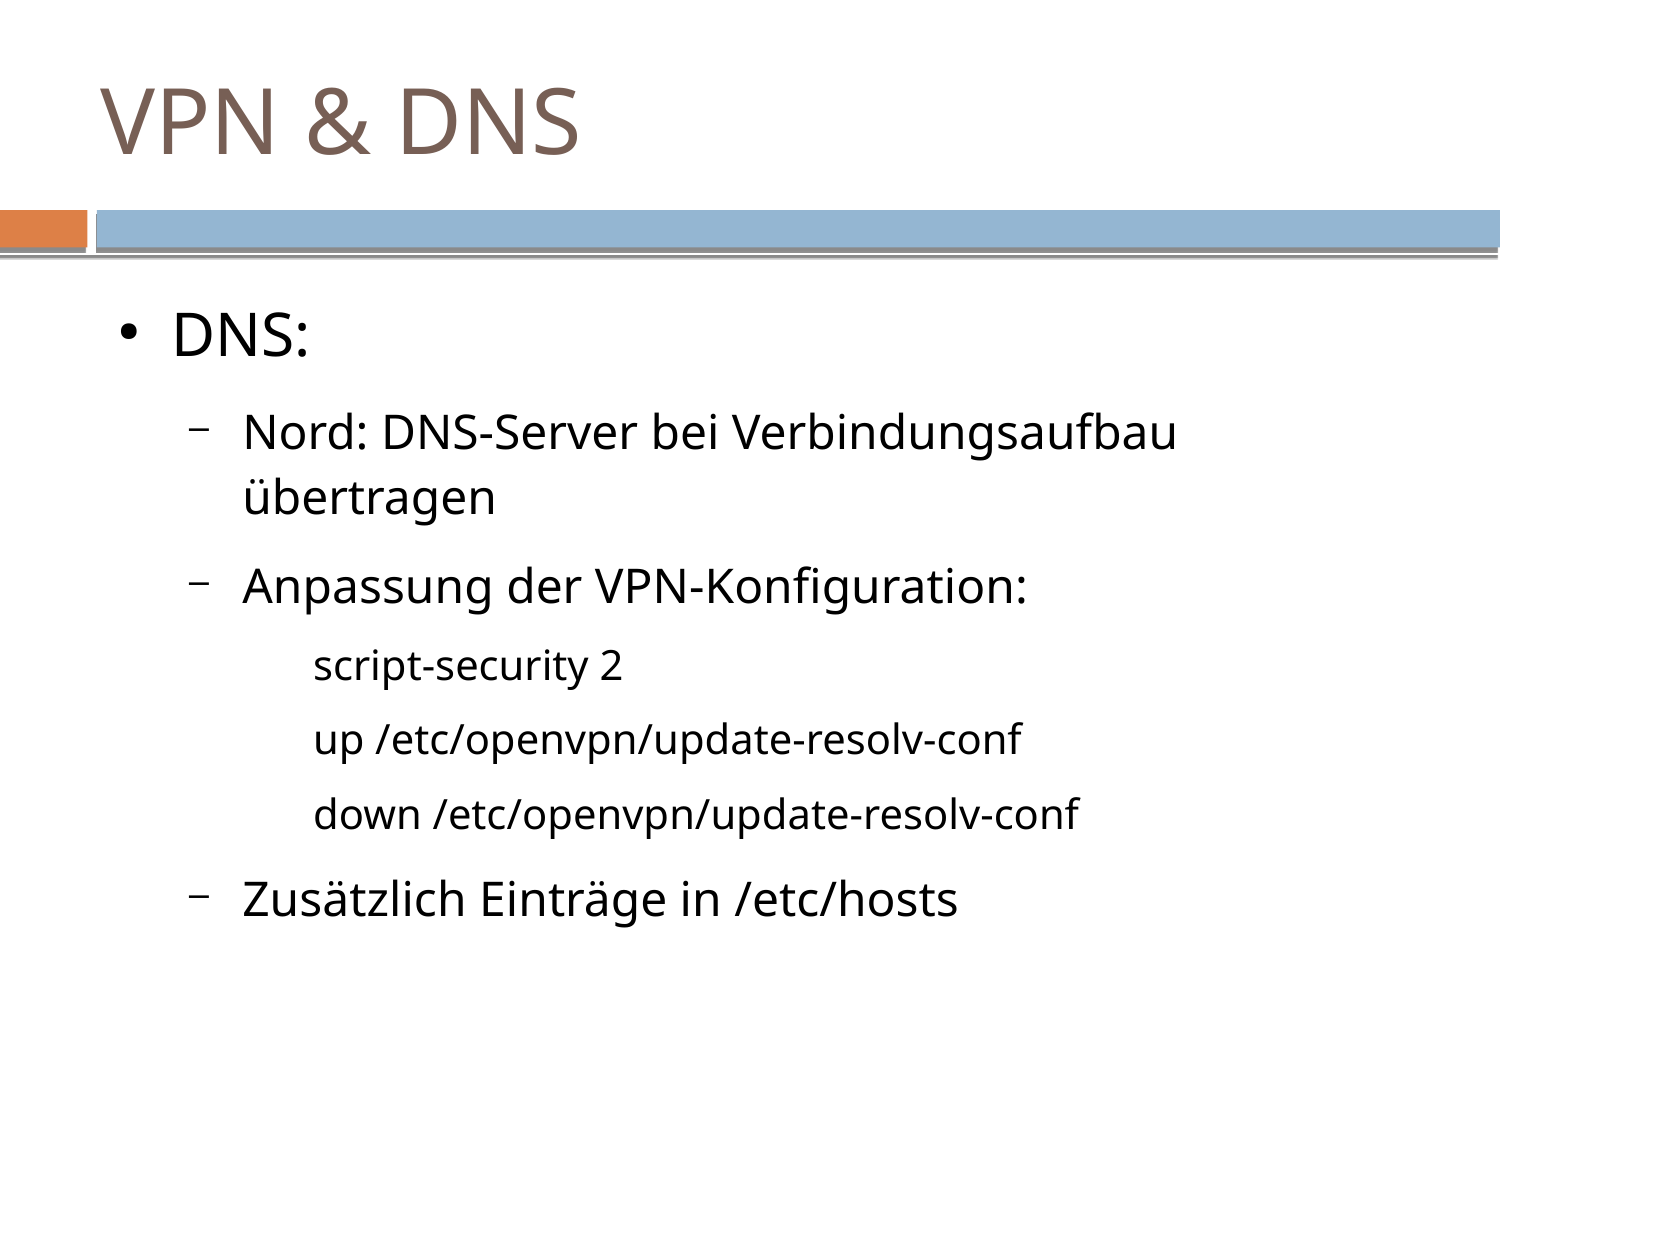

# VPN & DNS
DNS:
Nord: DNS-Server bei Verbindungsaufbau übertragen
Anpassung der VPN-Konfiguration:
script-security 2
up /etc/openvpn/update-resolv-conf
down /etc/openvpn/update-resolv-conf
Zusätzlich Einträge in /etc/hosts